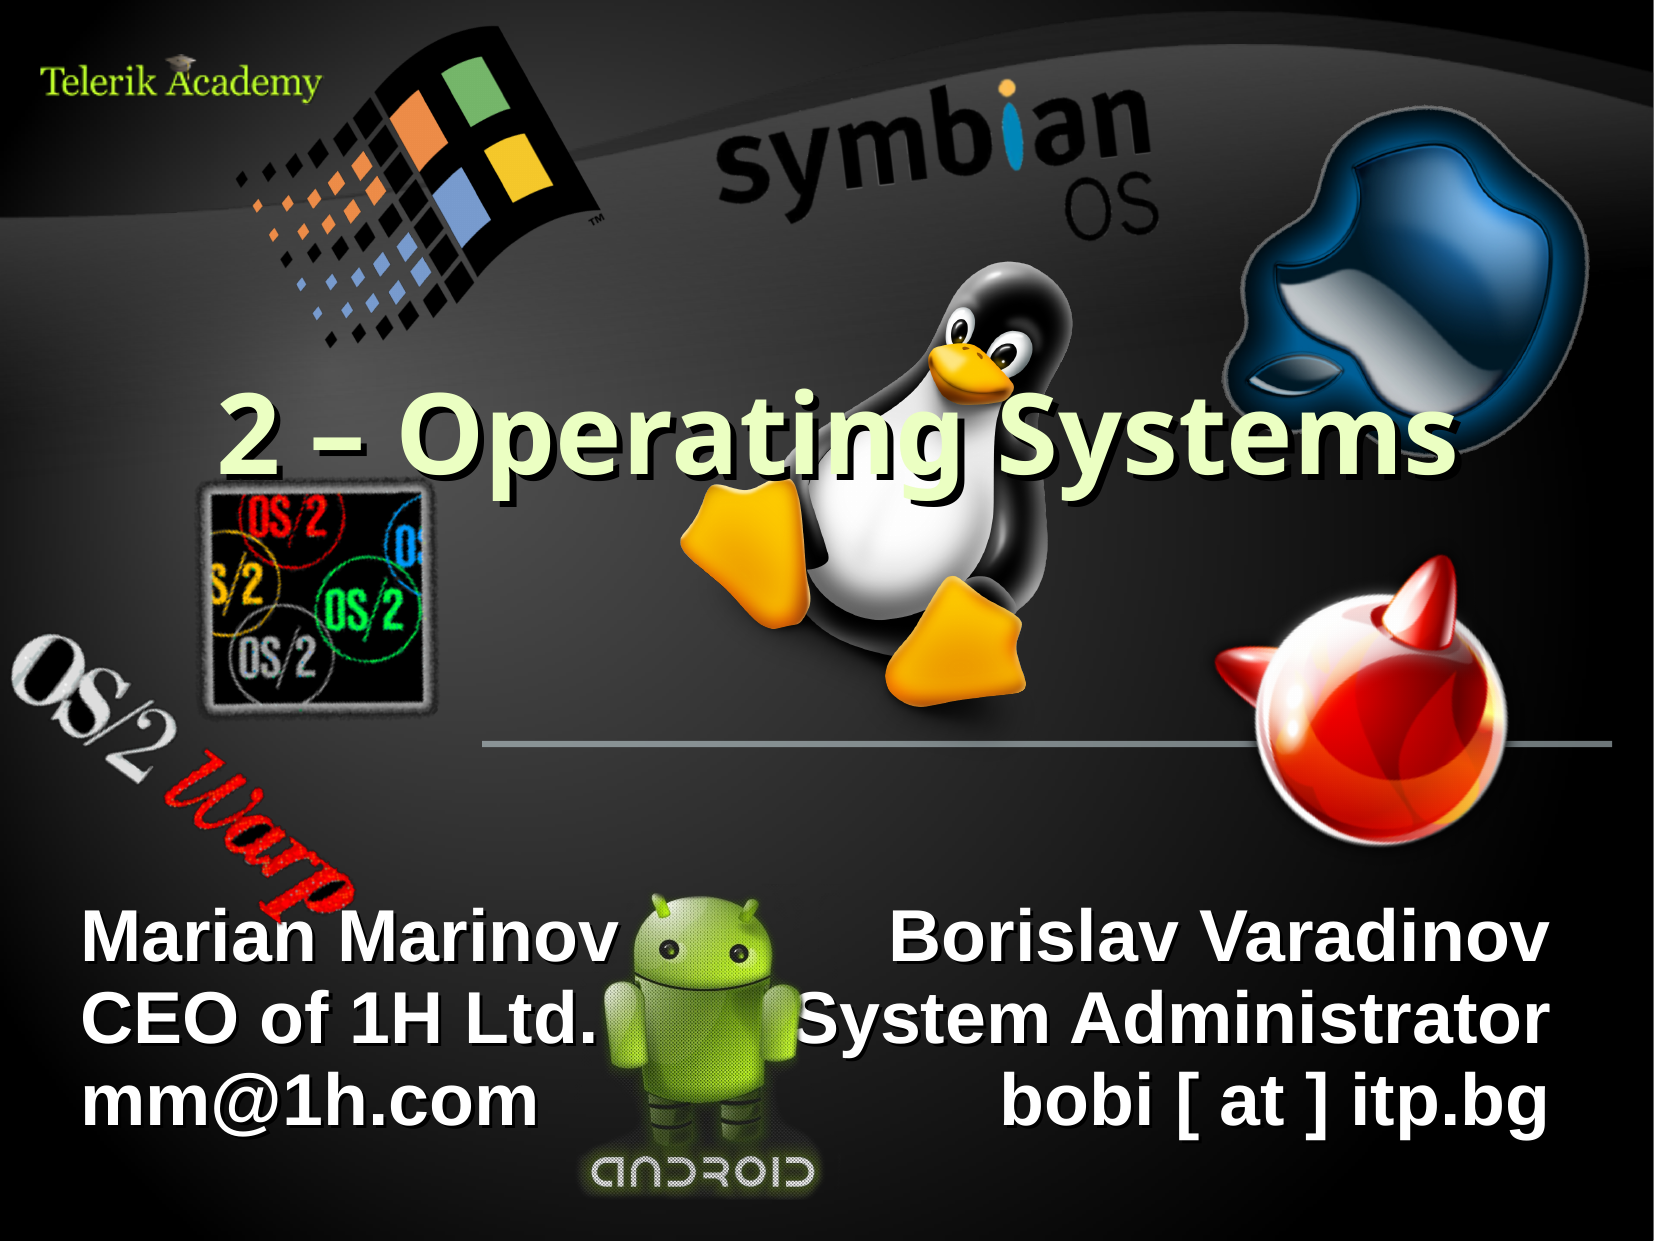

# 2 – Operating Systems
Marian Marinov
CEO of 1H Ltd.
mm@1h.com
Borislav Varadinov
System Administrator
bobi [ at ] itp.bg